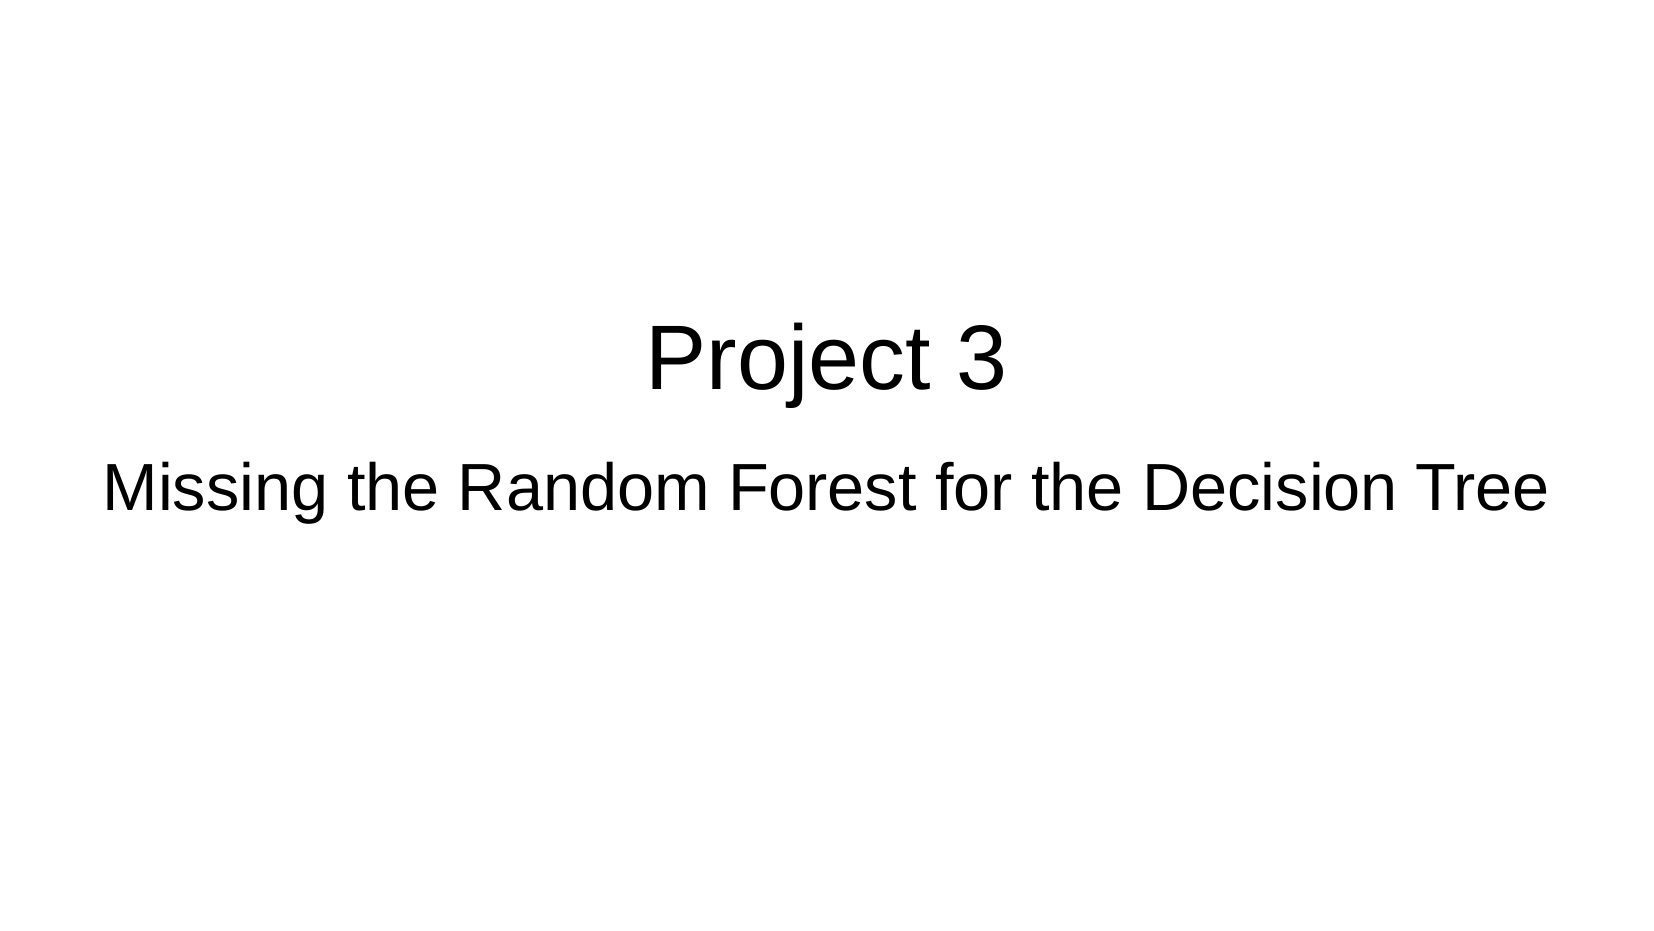

Missing the Random Forest for the Decision Tree
# Project 3